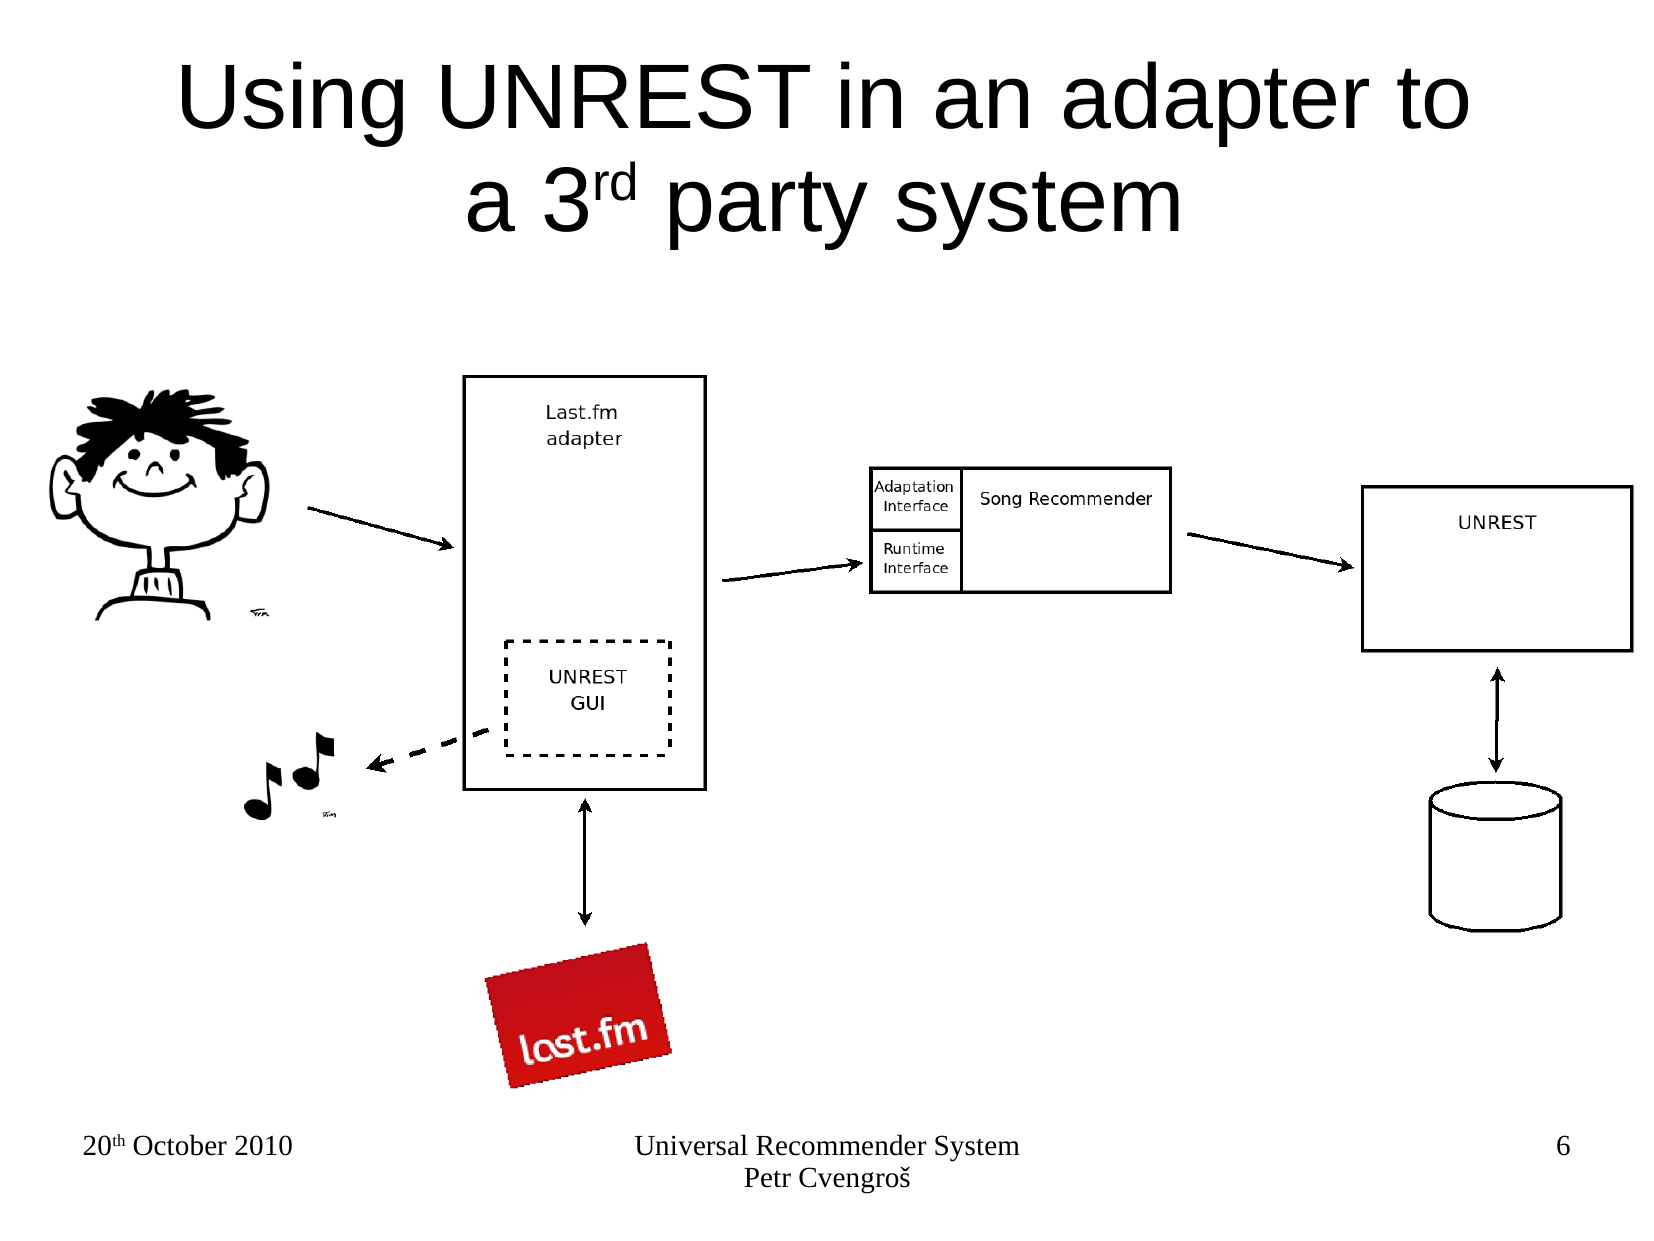

# Using UNREST in an adapter to a 3rd party system
6